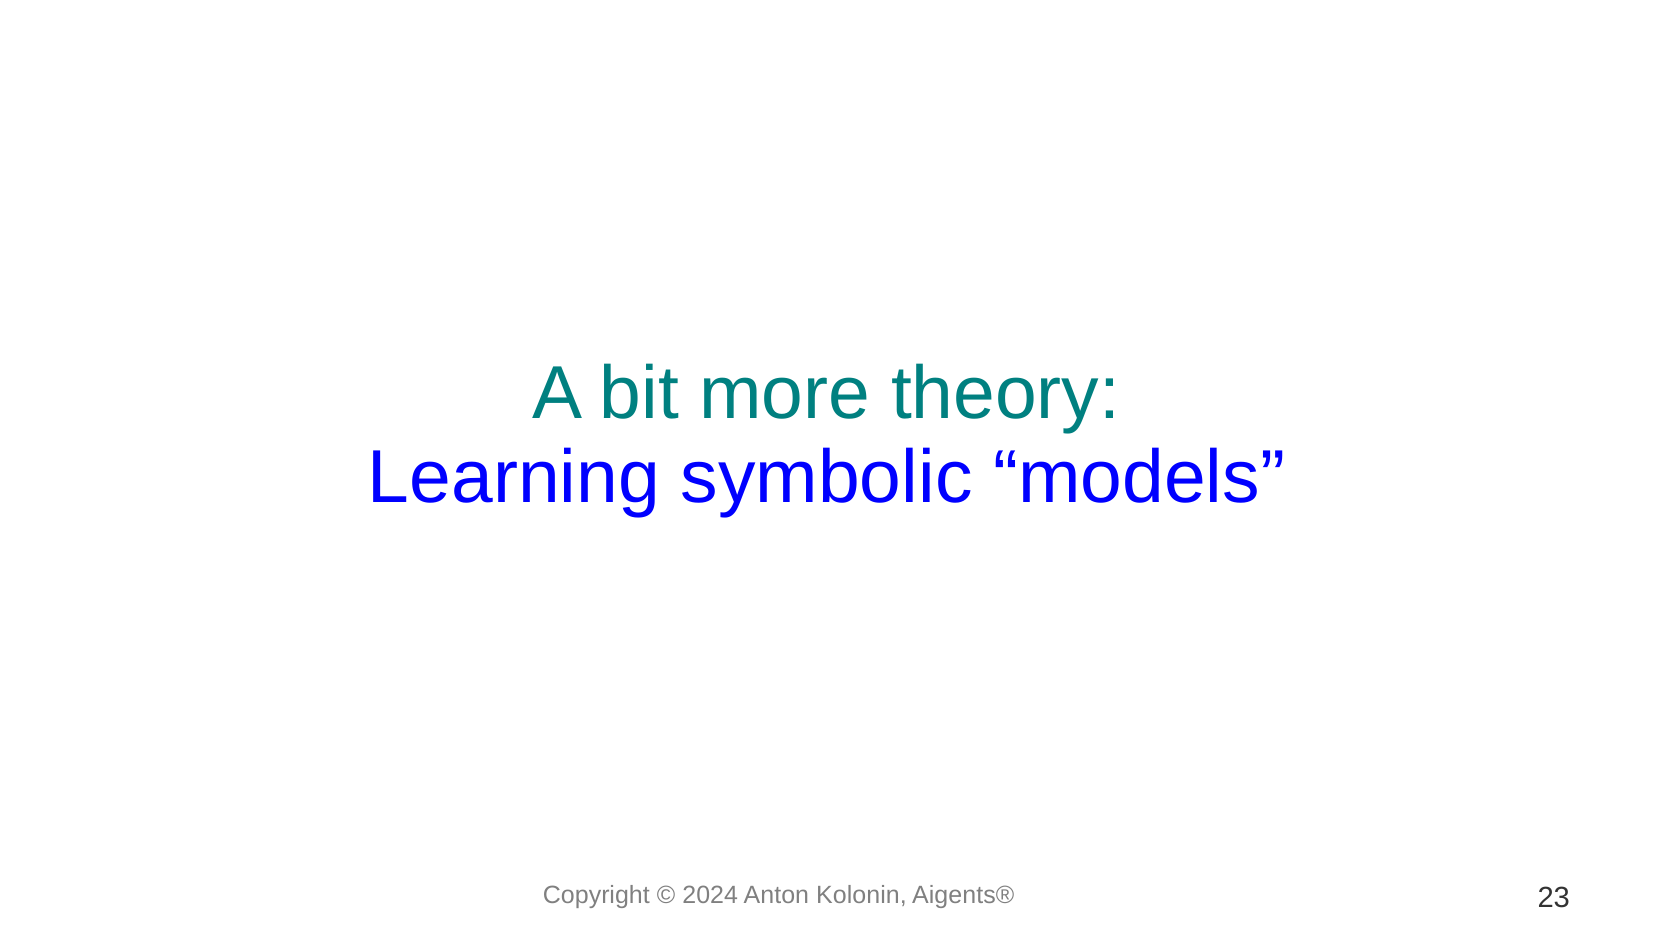

A bit more theory:
Learning symbolic “models”
Copyright © 2024 Anton Kolonin, Aigents®
23